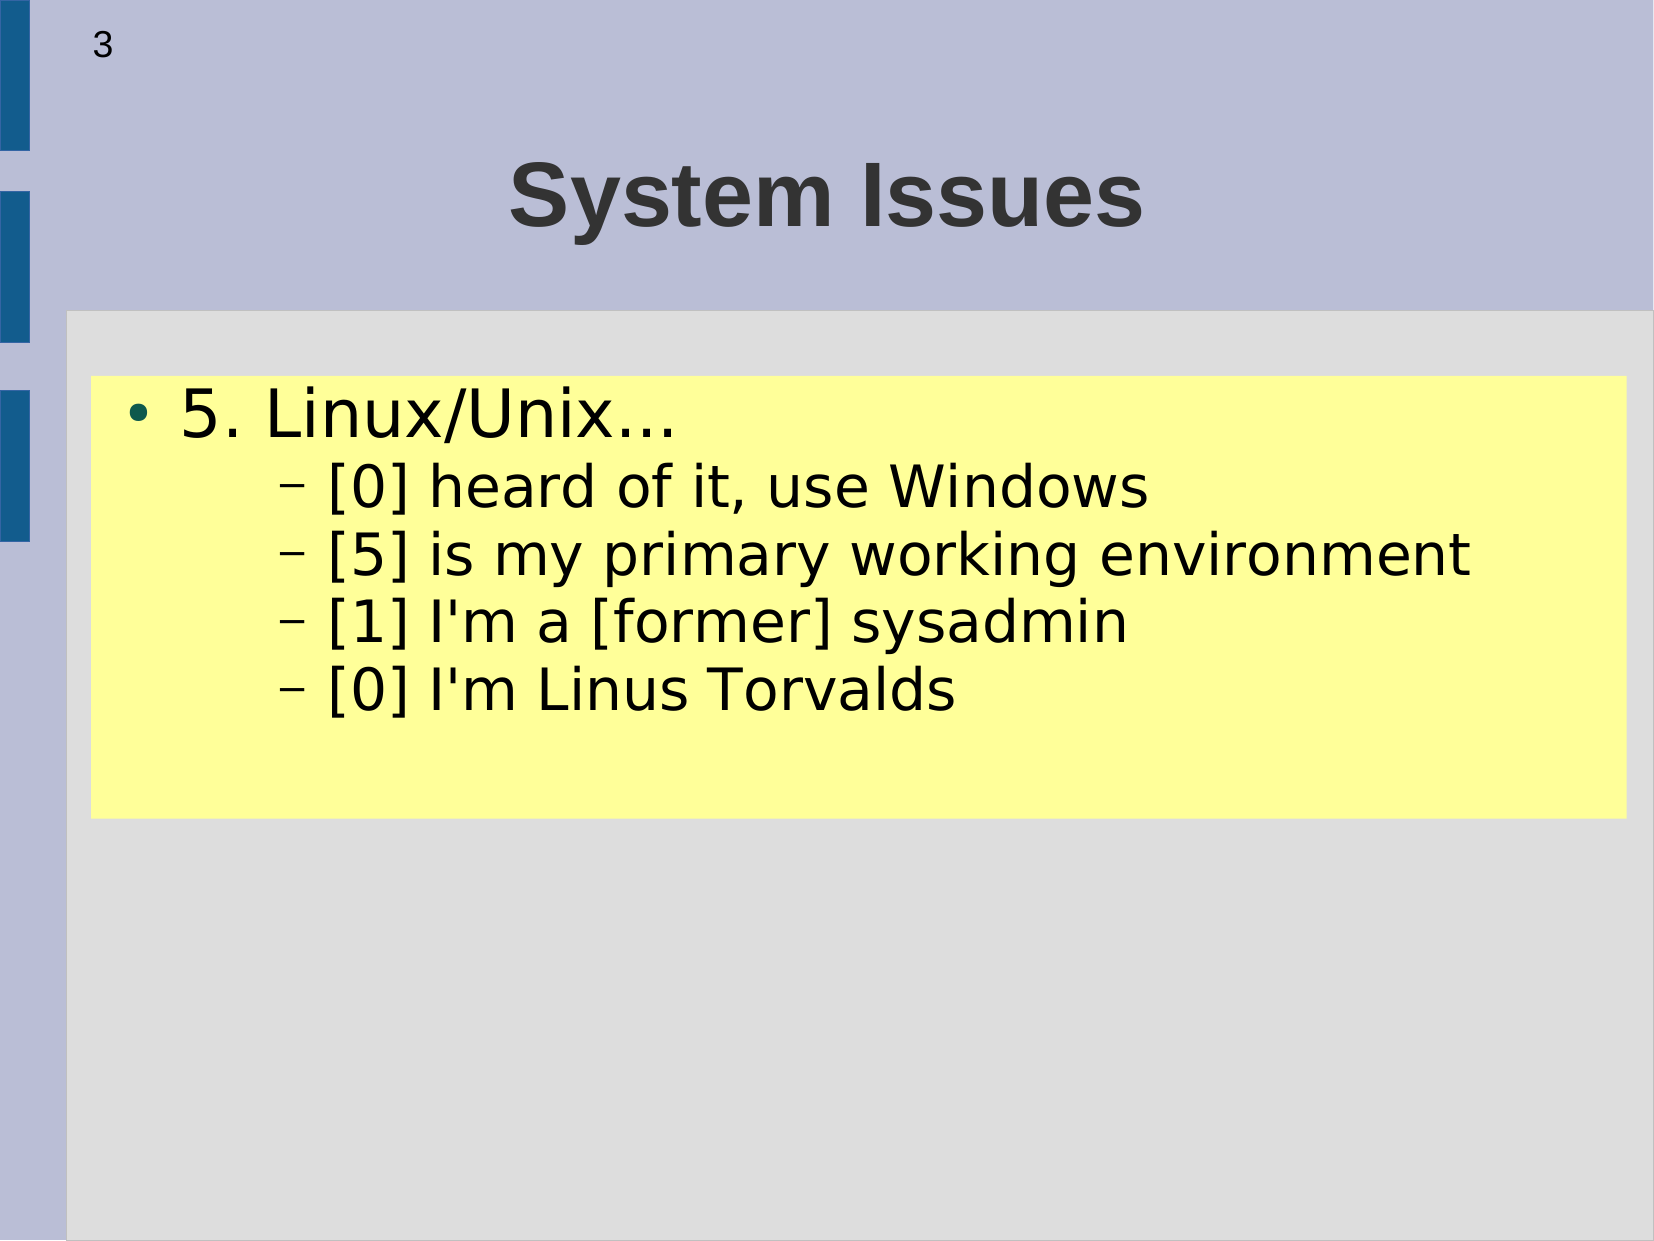

# System Issues
5. Linux/Unix...
[0] heard of it, use Windows
[5] is my primary working environment
[1] I'm a [former] sysadmin
[0] I'm Linus Torvalds